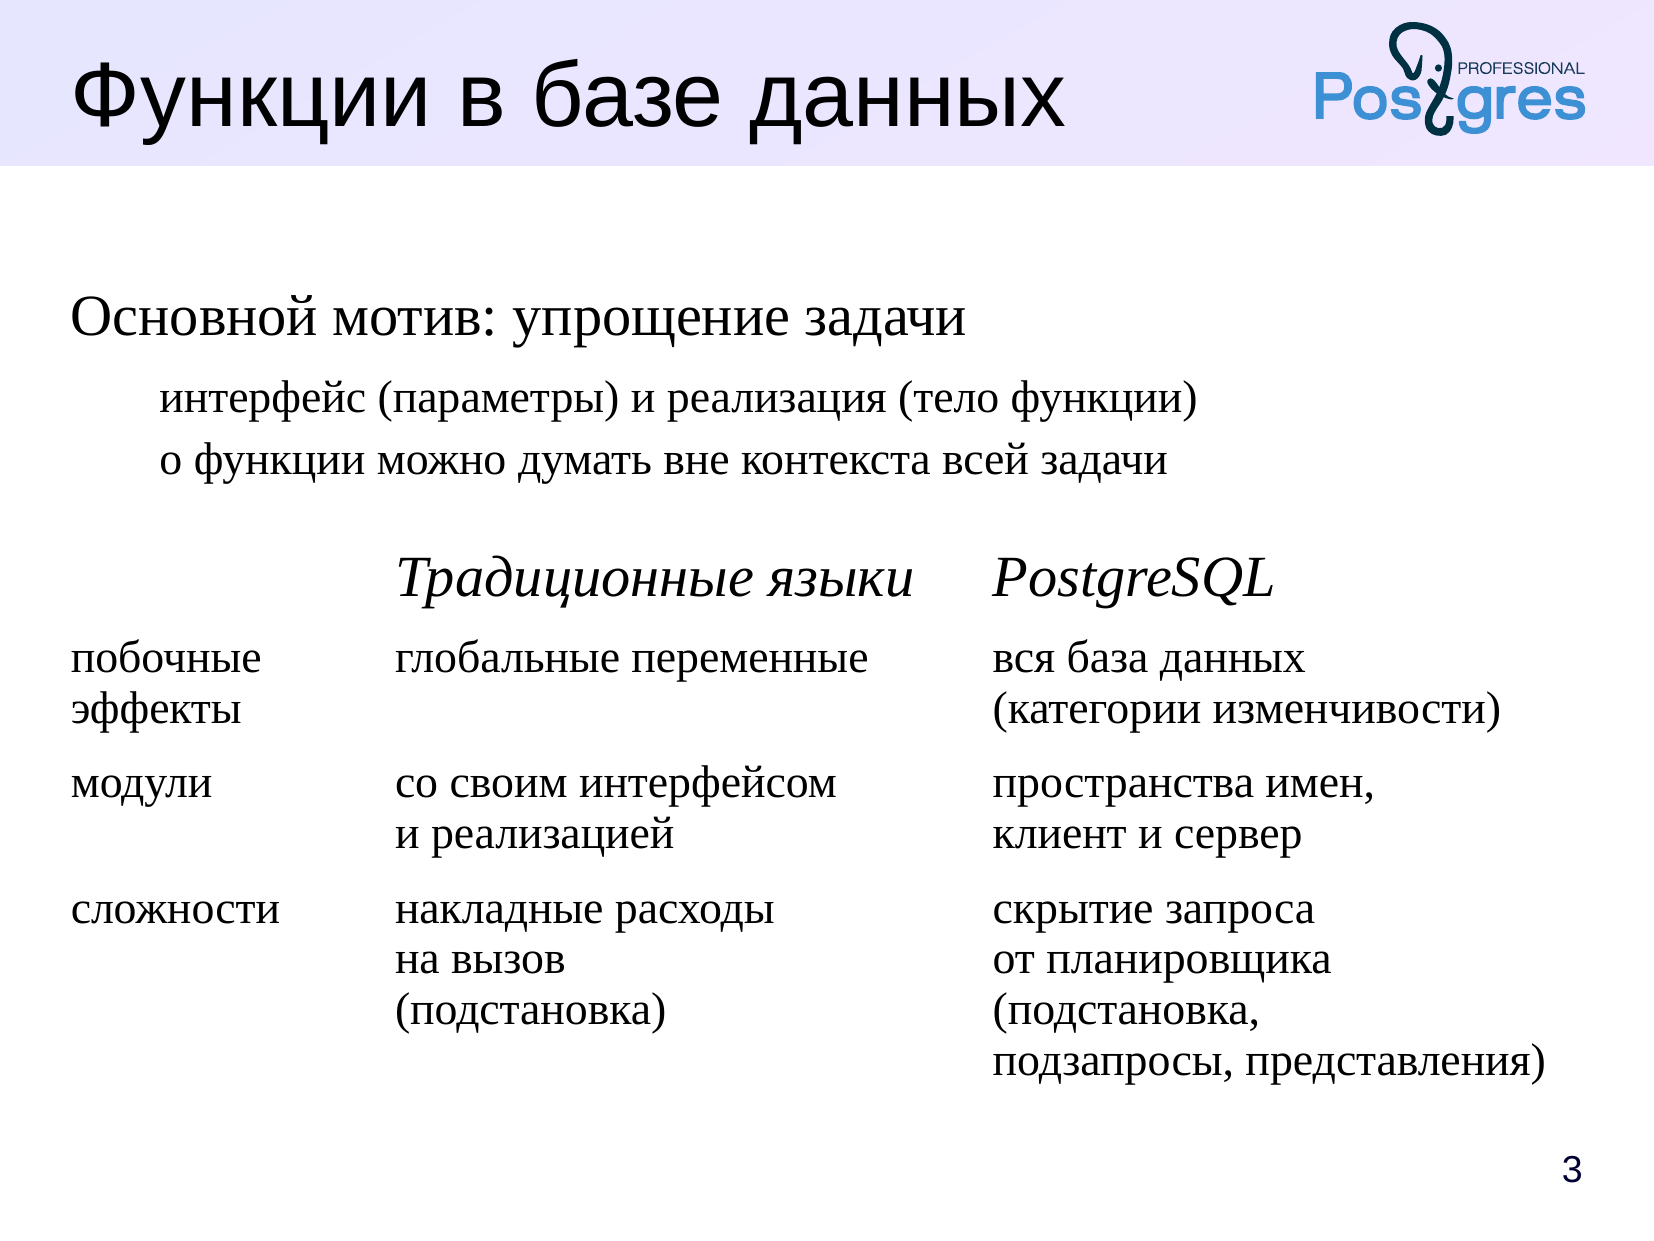

# Функции в базе данных
Основной мотив: упрощение задачи
интерфейс (параметры) и реализация (тело функции)
о функции можно думать вне контекста всей задачи
	Традиционные языки	PostgreSQL
побочные	глобальные переменные	вся база данных
эффекты		(категории изменчивости)
модули	со своим интерфейсом	пространства имен,
	и реализацией	клиент и сервер
сложности	накладные расходы	скрытие запроса
	на вызов	от планировщика
	(подстановка)	(подстановка,
		подзапросы, представления)